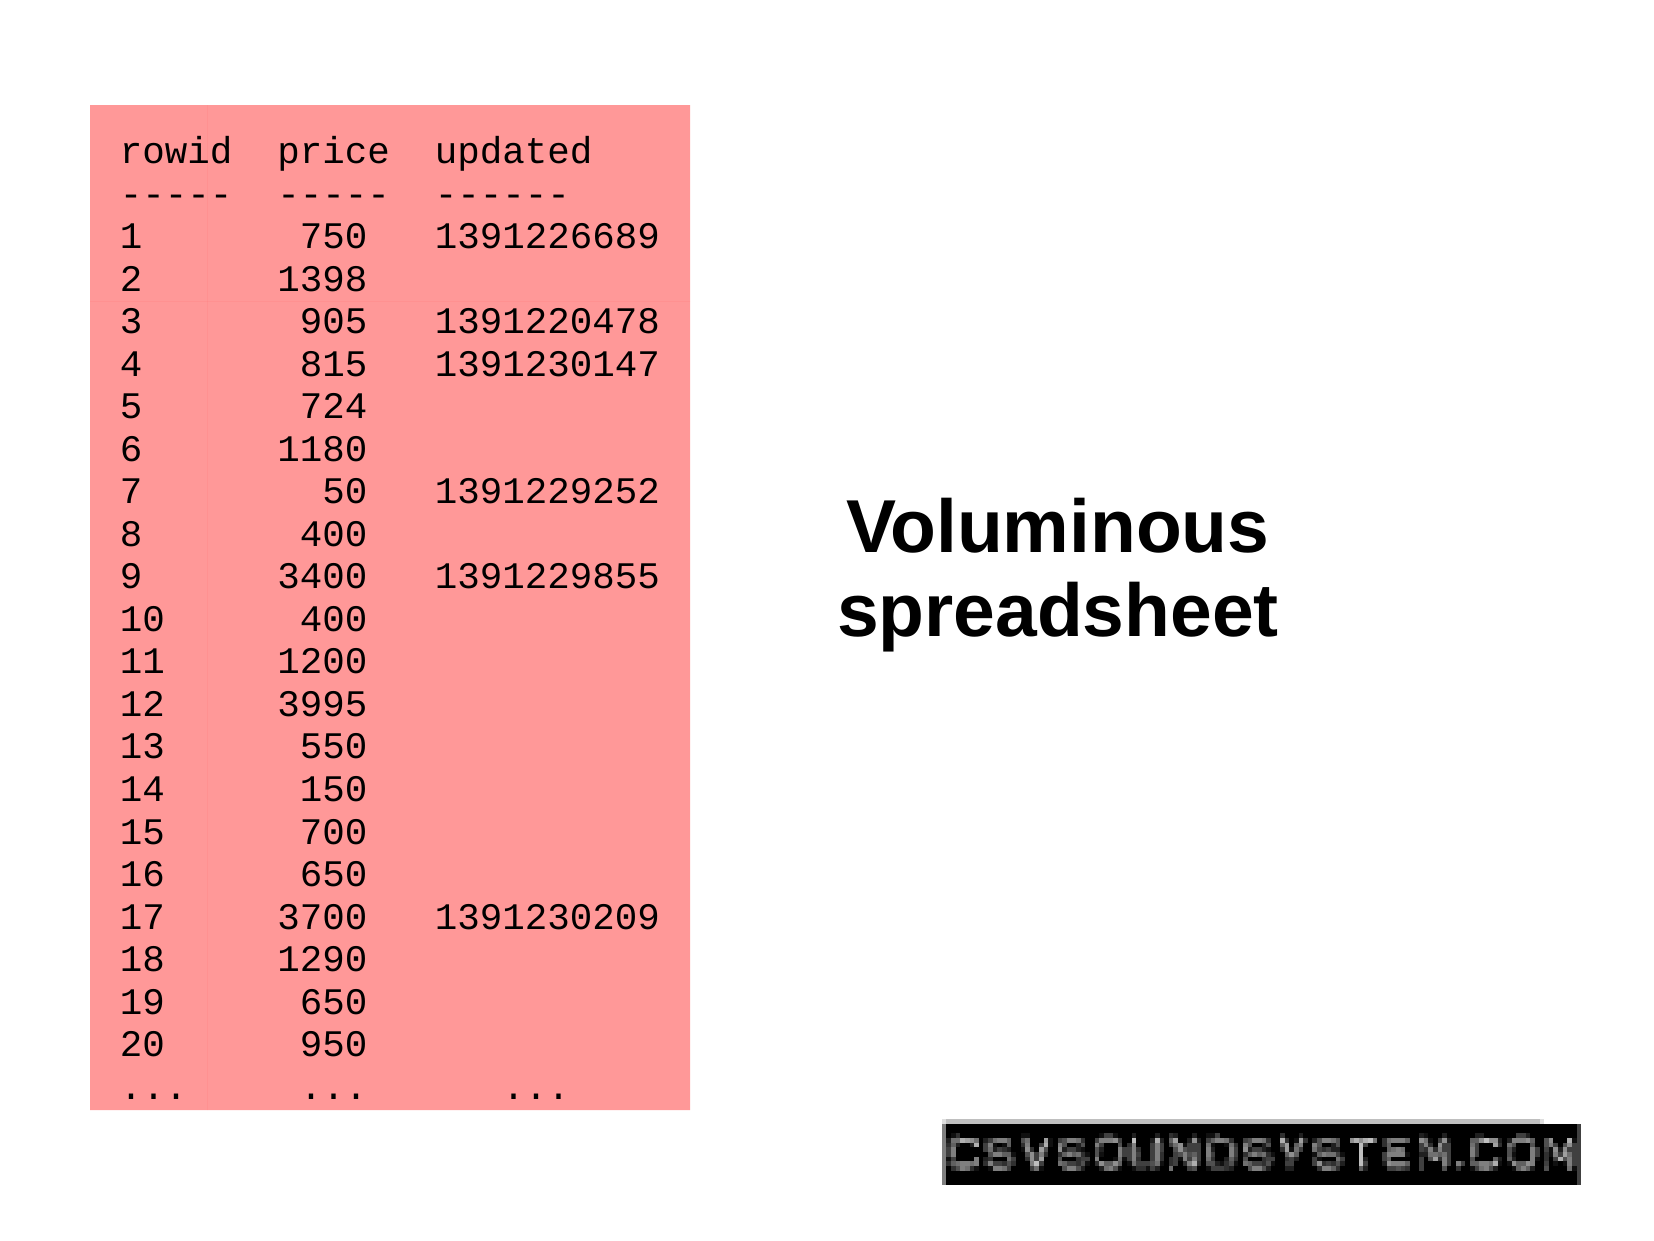

rowid price updated
----- ----- ------
1 750 1391226689
2 1398
3 905 1391220478
4 815 1391230147
5 724
6 1180
7 50 1391229252
8 400
9 3400 1391229855
10 400
11 1200
12 3995
13 550
14 150
15 700
16 650
17 3700 1391230209
18 1290
19 650
20 950
... ... ...
Voluminous
spreadsheet